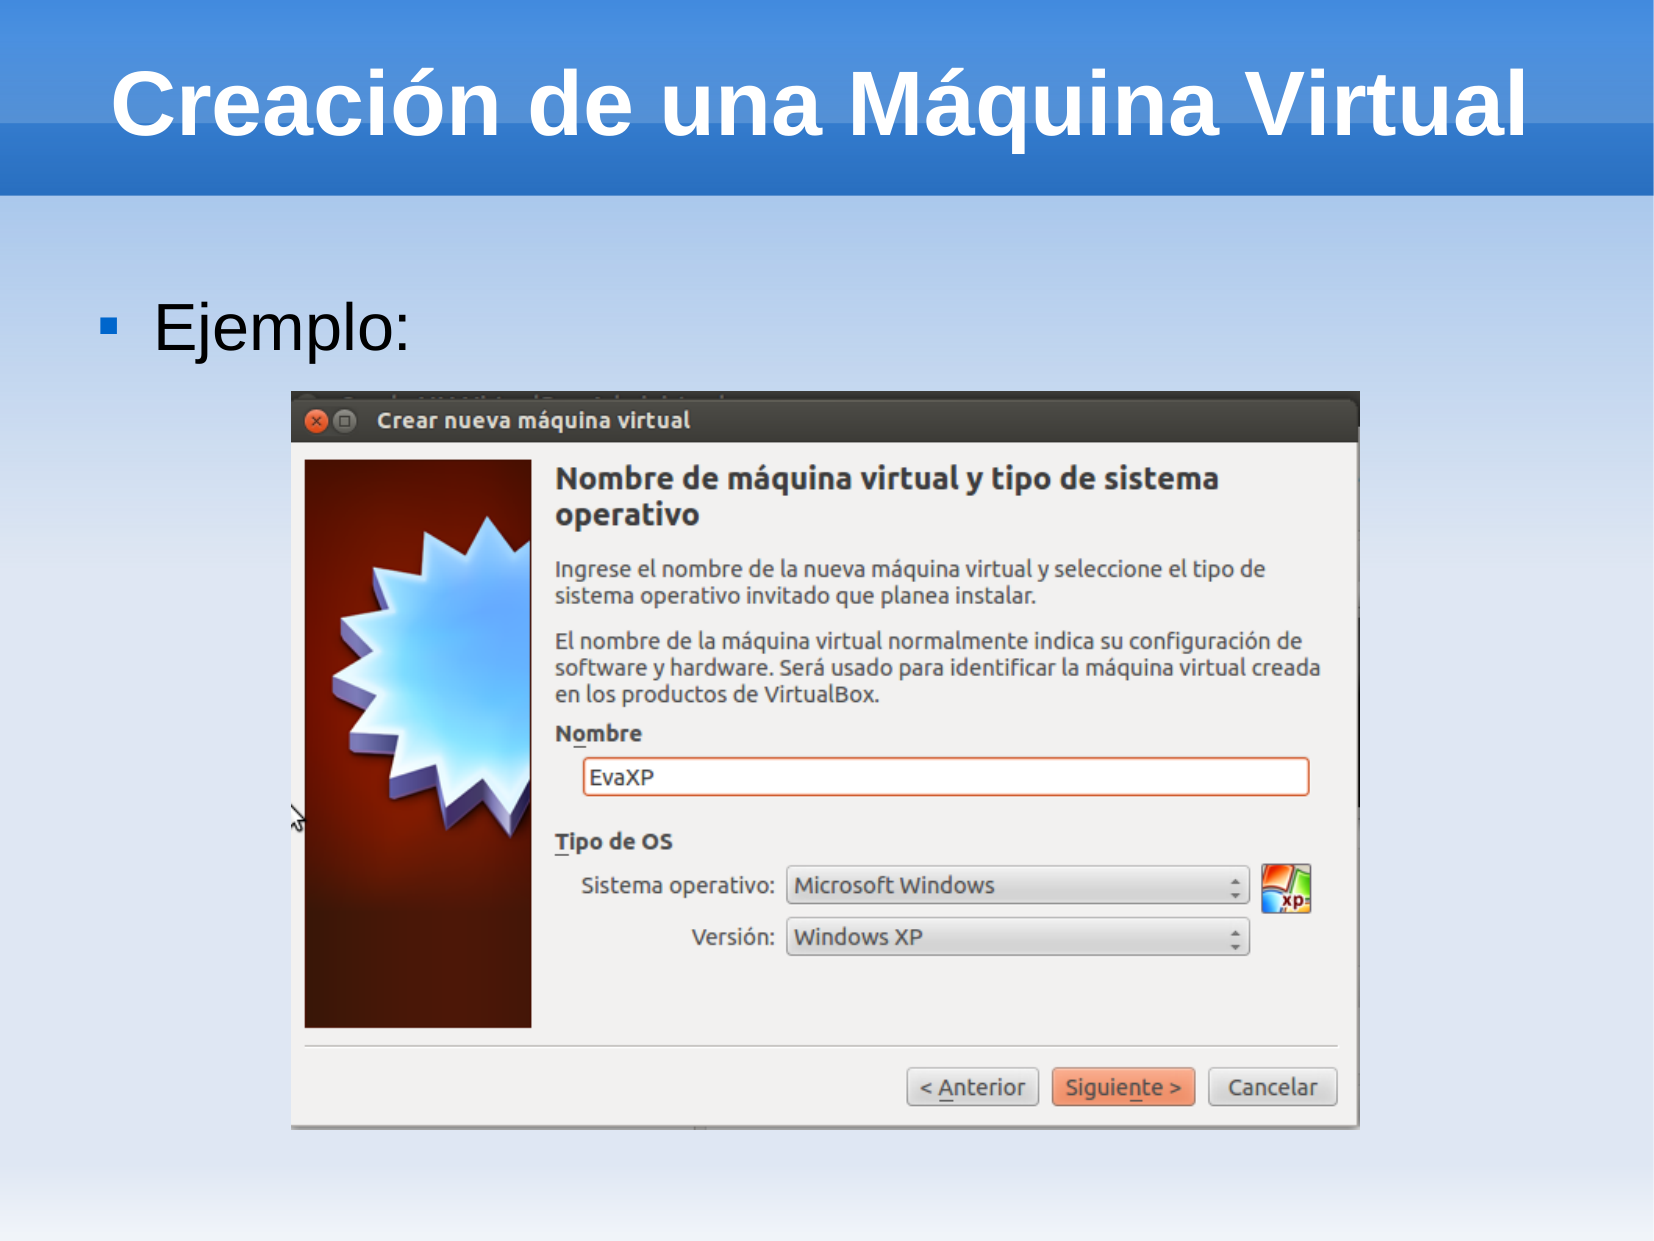

# Creación de una Máquina Virtual
Ejemplo: